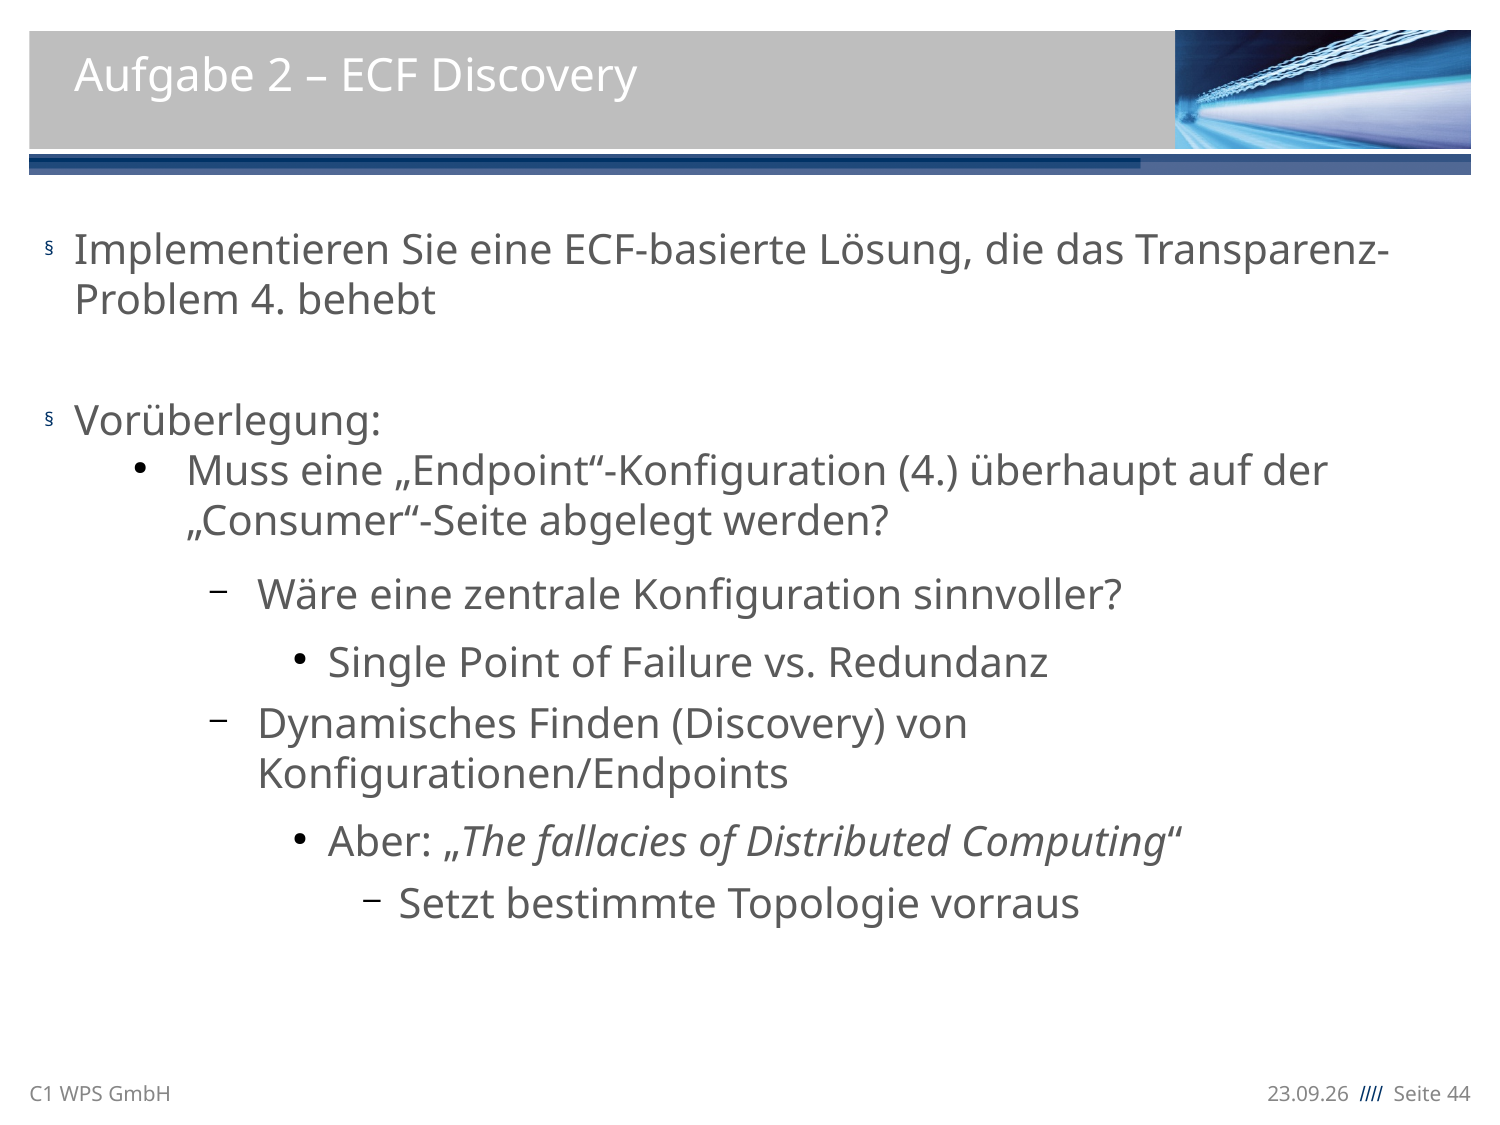

# Aufgabe 2 – ECF Discovery
Implementieren Sie eine ECF-basierte Lösung, die das Transparenz-Problem 4. behebt
Vorüberlegung:
Muss eine „Endpoint“-Konfiguration (4.) überhaupt auf der „Consumer“-Seite abgelegt werden?
Wäre eine zentrale Konfiguration sinnvoller?
Single Point of Failure vs. Redundanz
Dynamisches Finden (Discovery) von Konfigurationen/Endpoints
Aber: „The fallacies of Distributed Computing“
Setzt bestimmte Topologie vorraus